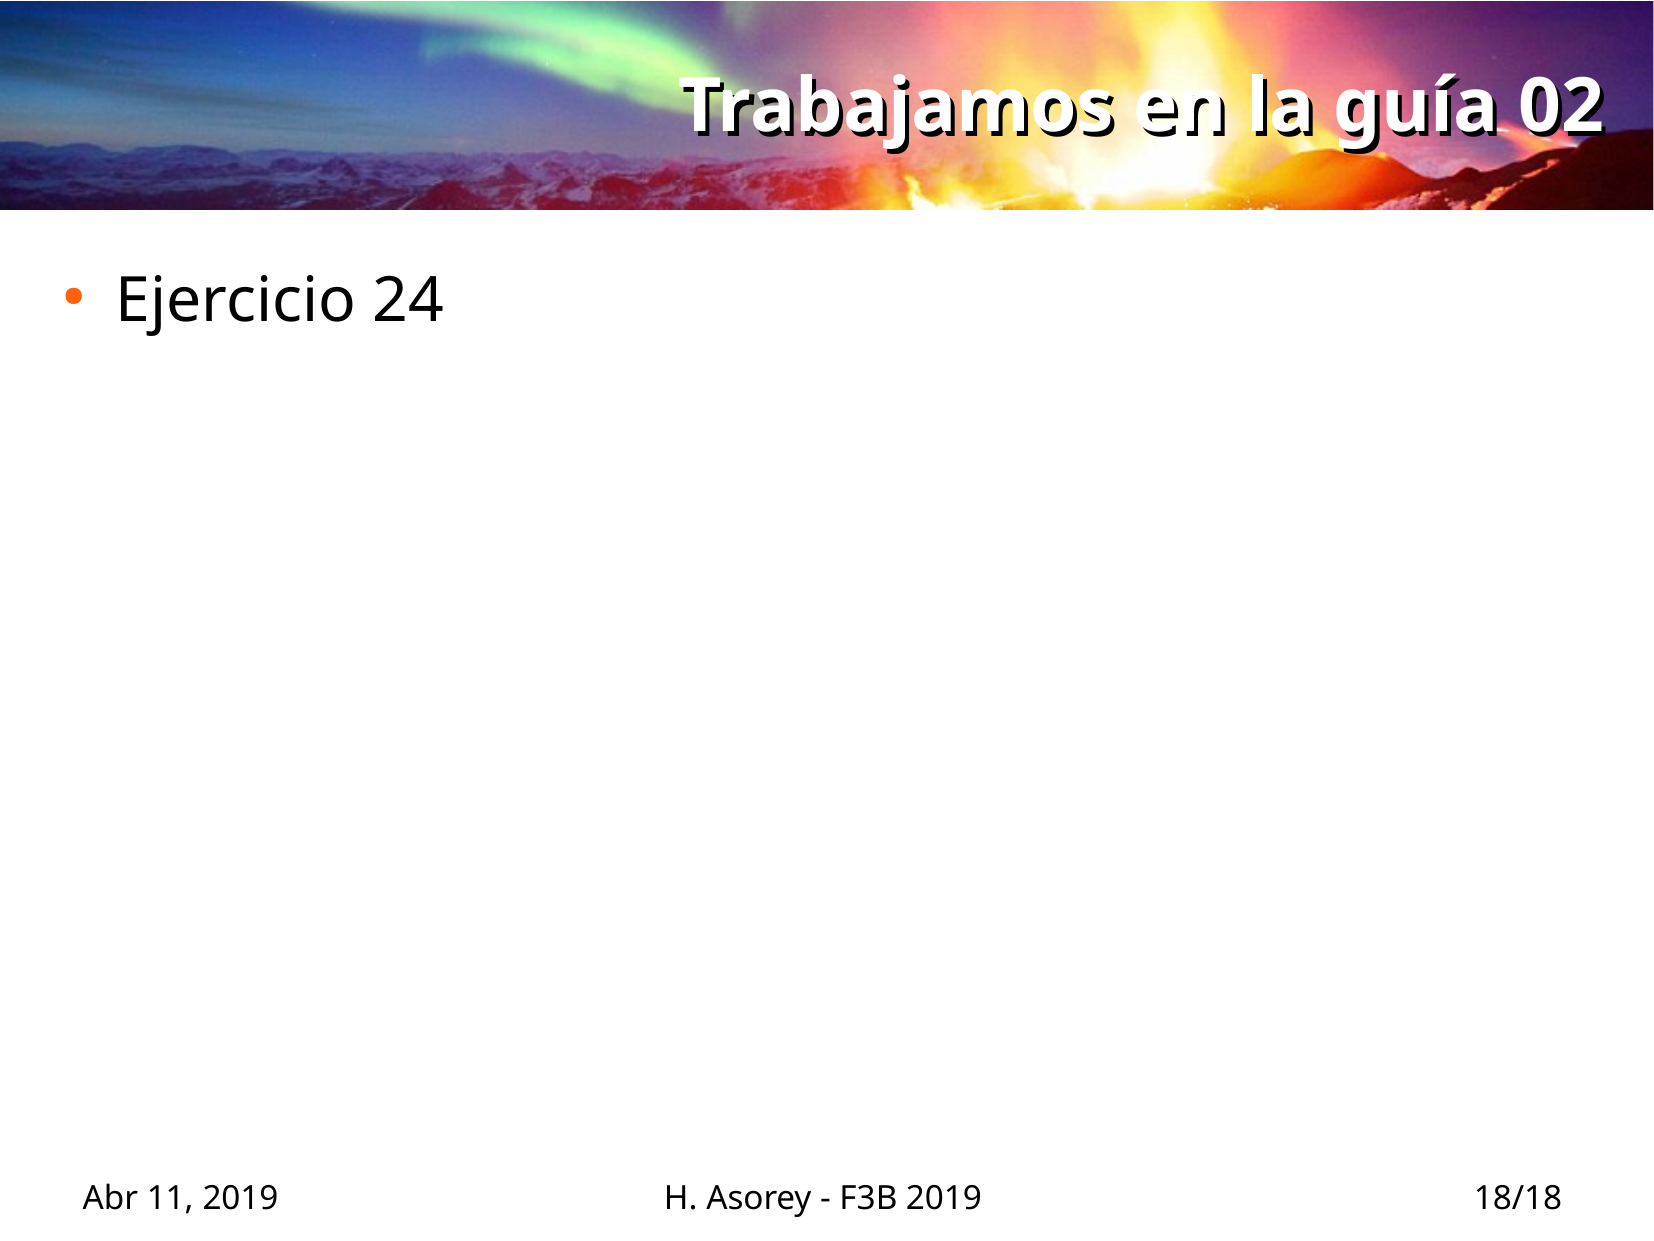

# Trabajamos en la guía 02
Ejercicio 24
Abr 11, 2019
H. Asorey - F3B 2019
18